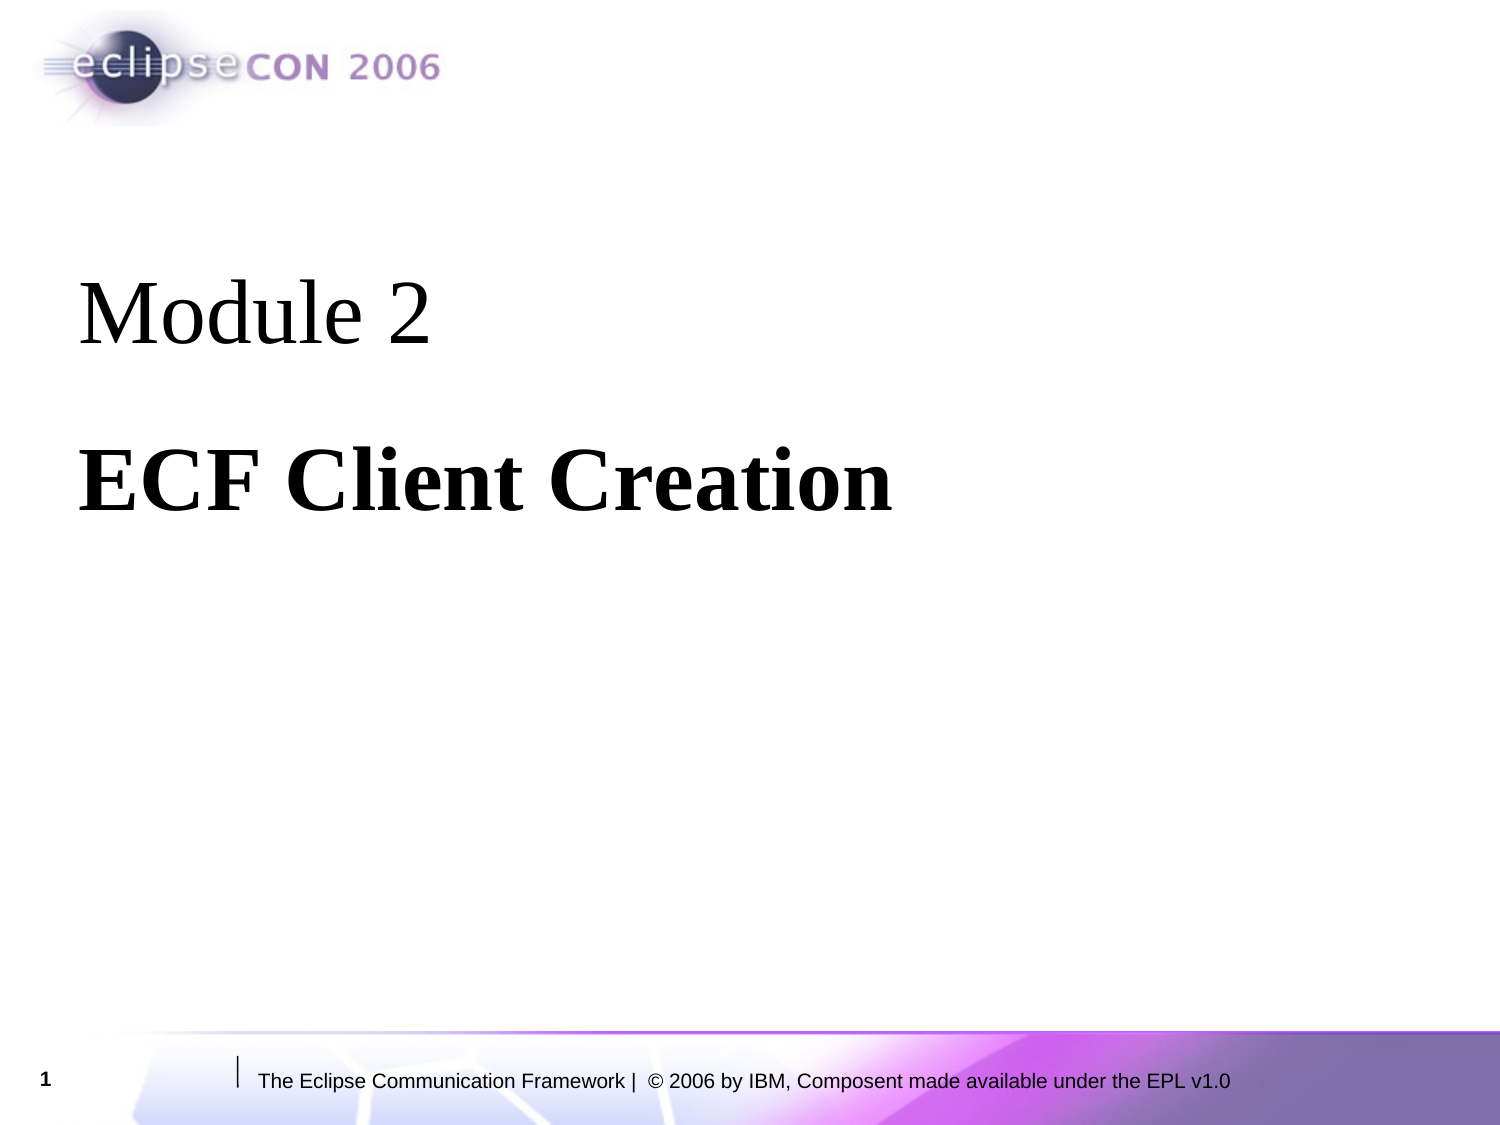

# Module 2 ECF Client Creation
1